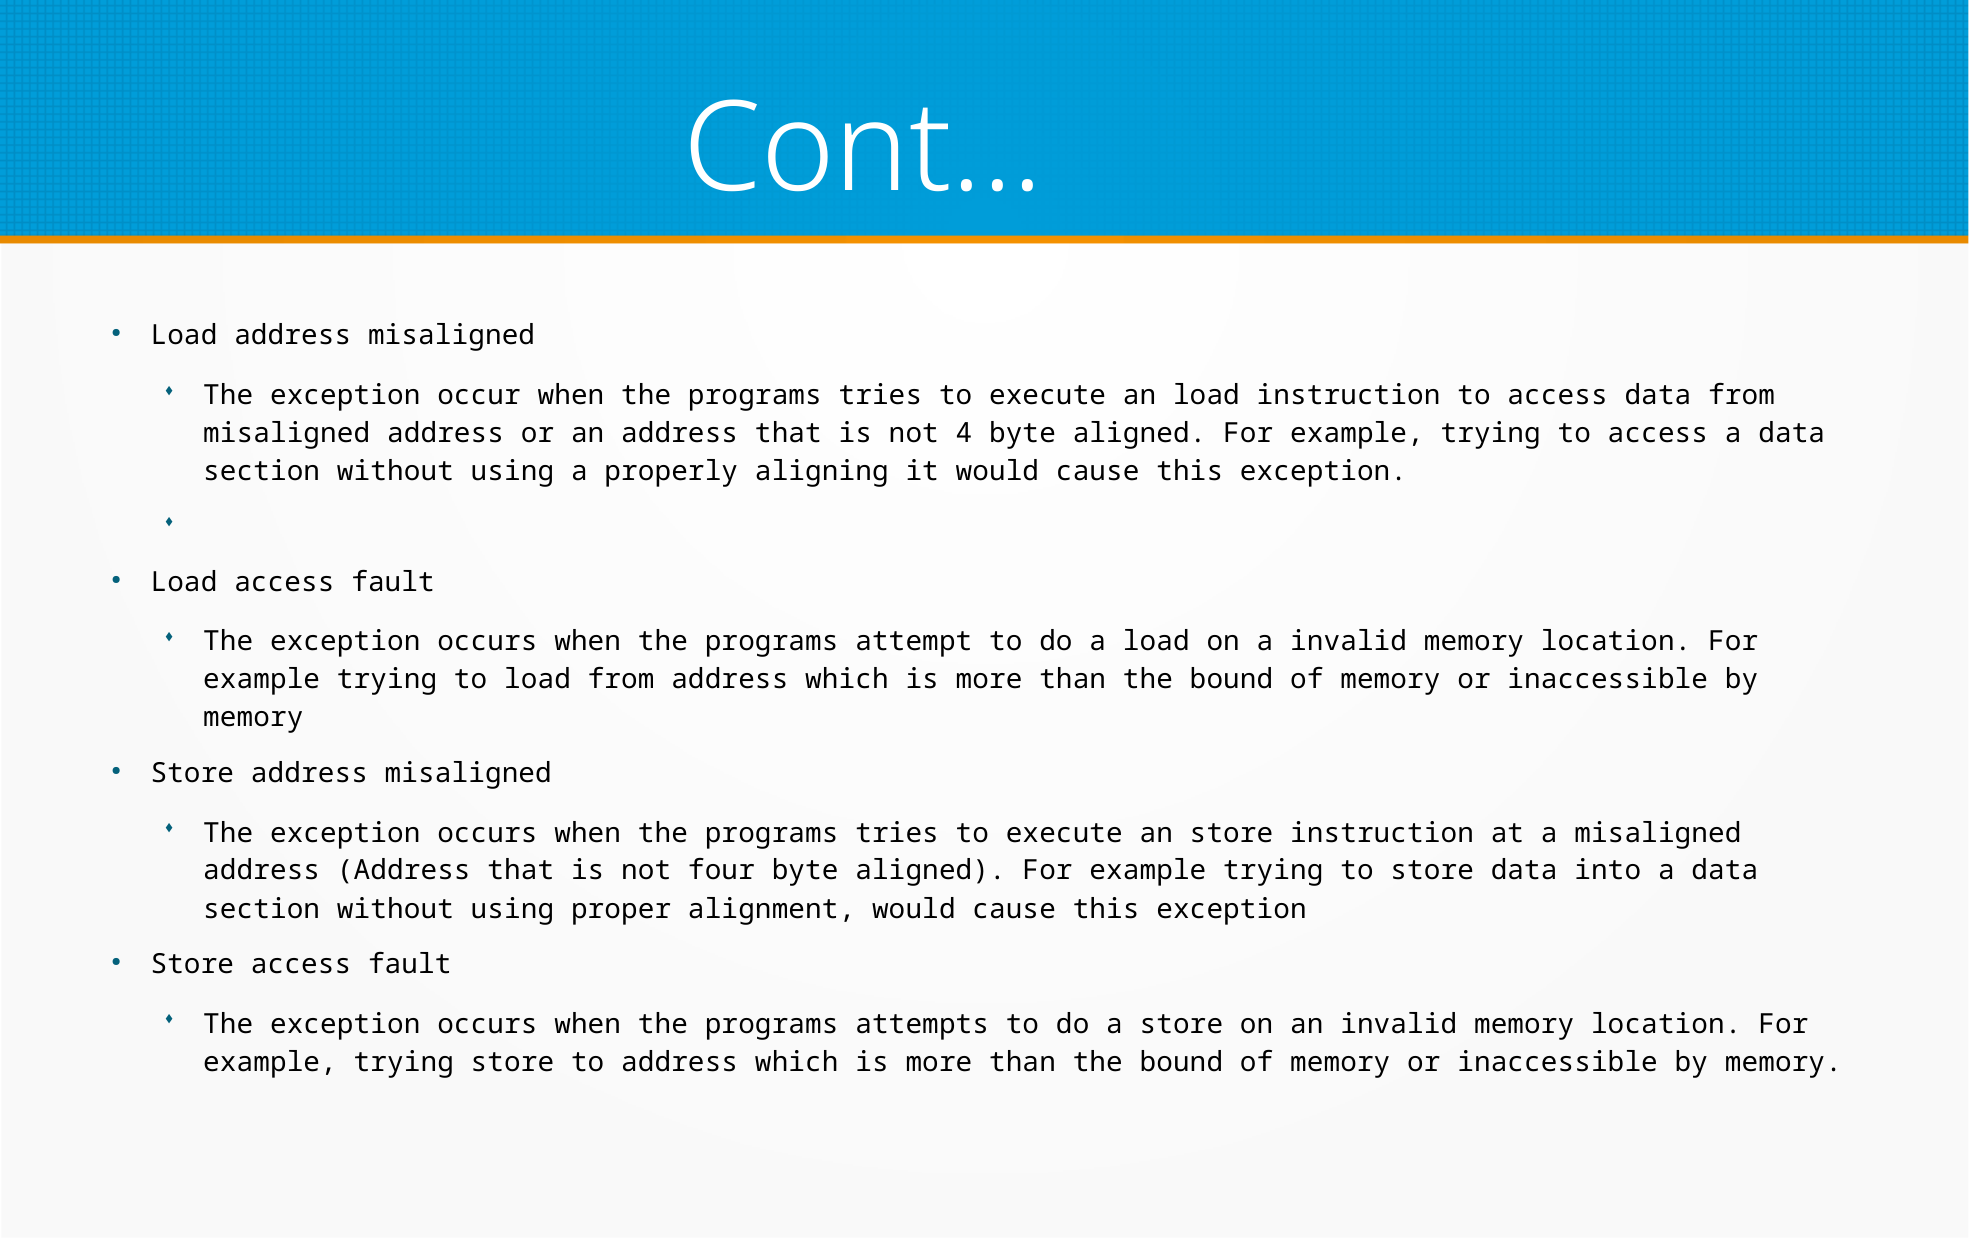

# Cont...
Load address misaligned
The exception occur when the programs tries to execute an load instruction to access data from misaligned address or an address that is not 4 byte aligned. For example, trying to access a data section without using a properly aligning it would cause this exception.
Load access fault
The exception occurs when the programs attempt to do a load on a invalid memory location. For example trying to load from address which is more than the bound of memory or inaccessible by memory
Store address misaligned
The exception occurs when the programs tries to execute an store instruction at a misaligned address (Address that is not four byte aligned). For example trying to store data into a data section without using proper alignment, would cause this exception
Store access fault
The exception occurs when the programs attempts to do a store on an invalid memory location. For example, trying store to address which is more than the bound of memory or inaccessible by memory.